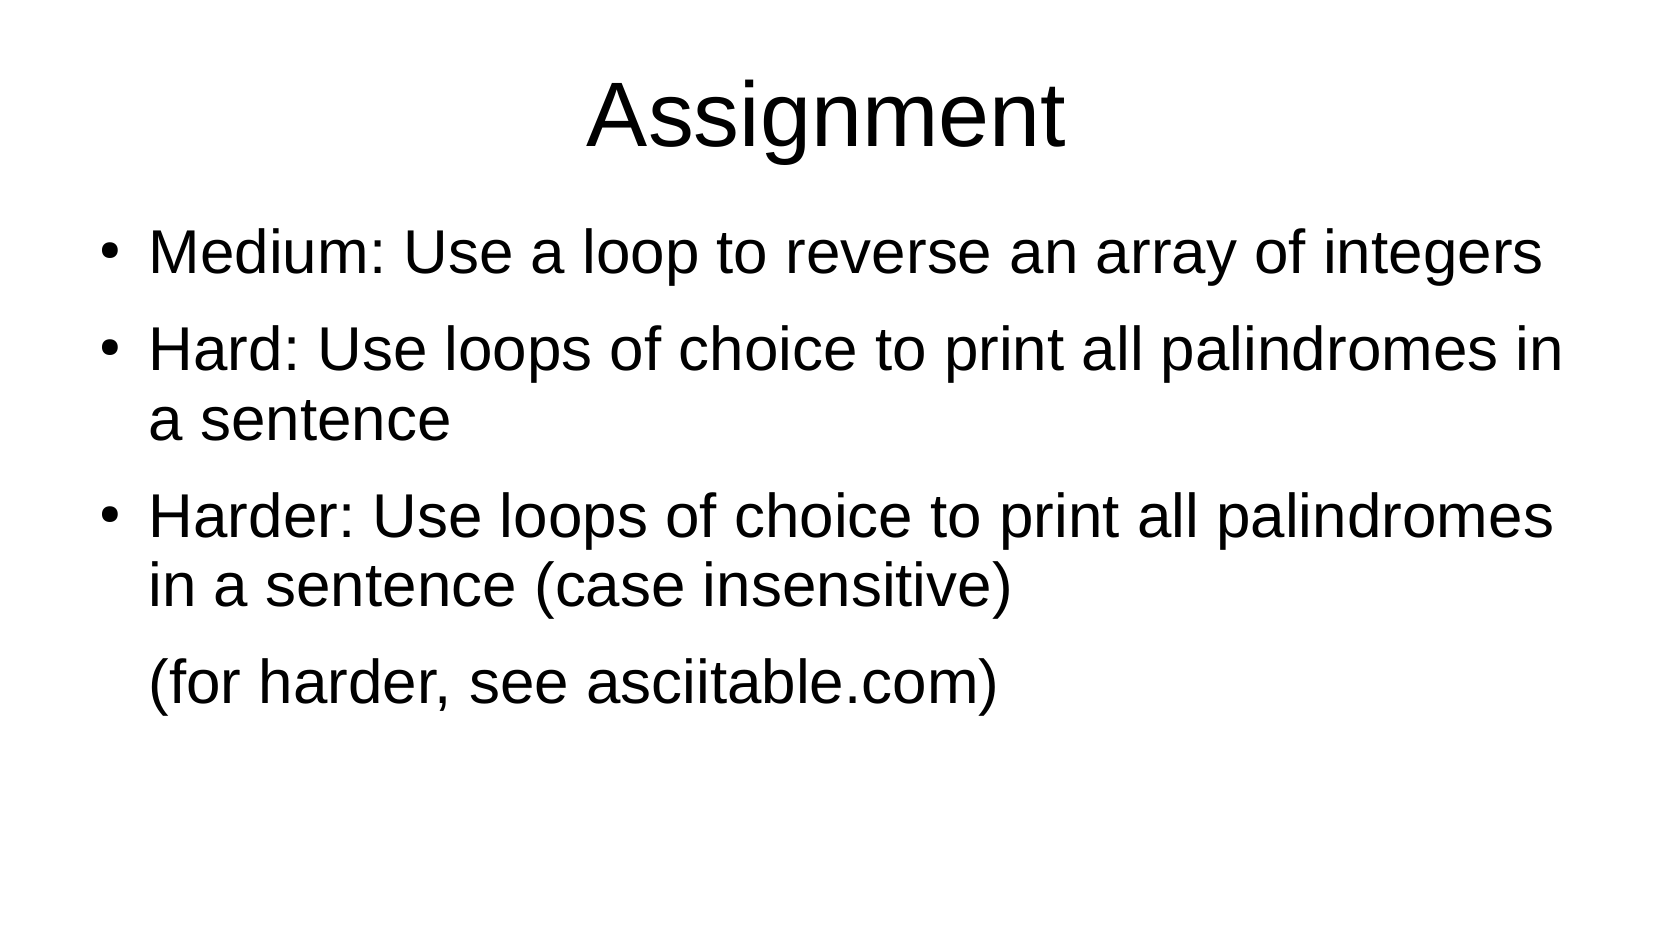

# Assignment
Medium: Use a loop to reverse an array of integers
Hard: Use loops of choice to print all palindromes in a sentence
Harder: Use loops of choice to print all palindromes in a sentence (case insensitive)
(for harder, see asciitable.com)